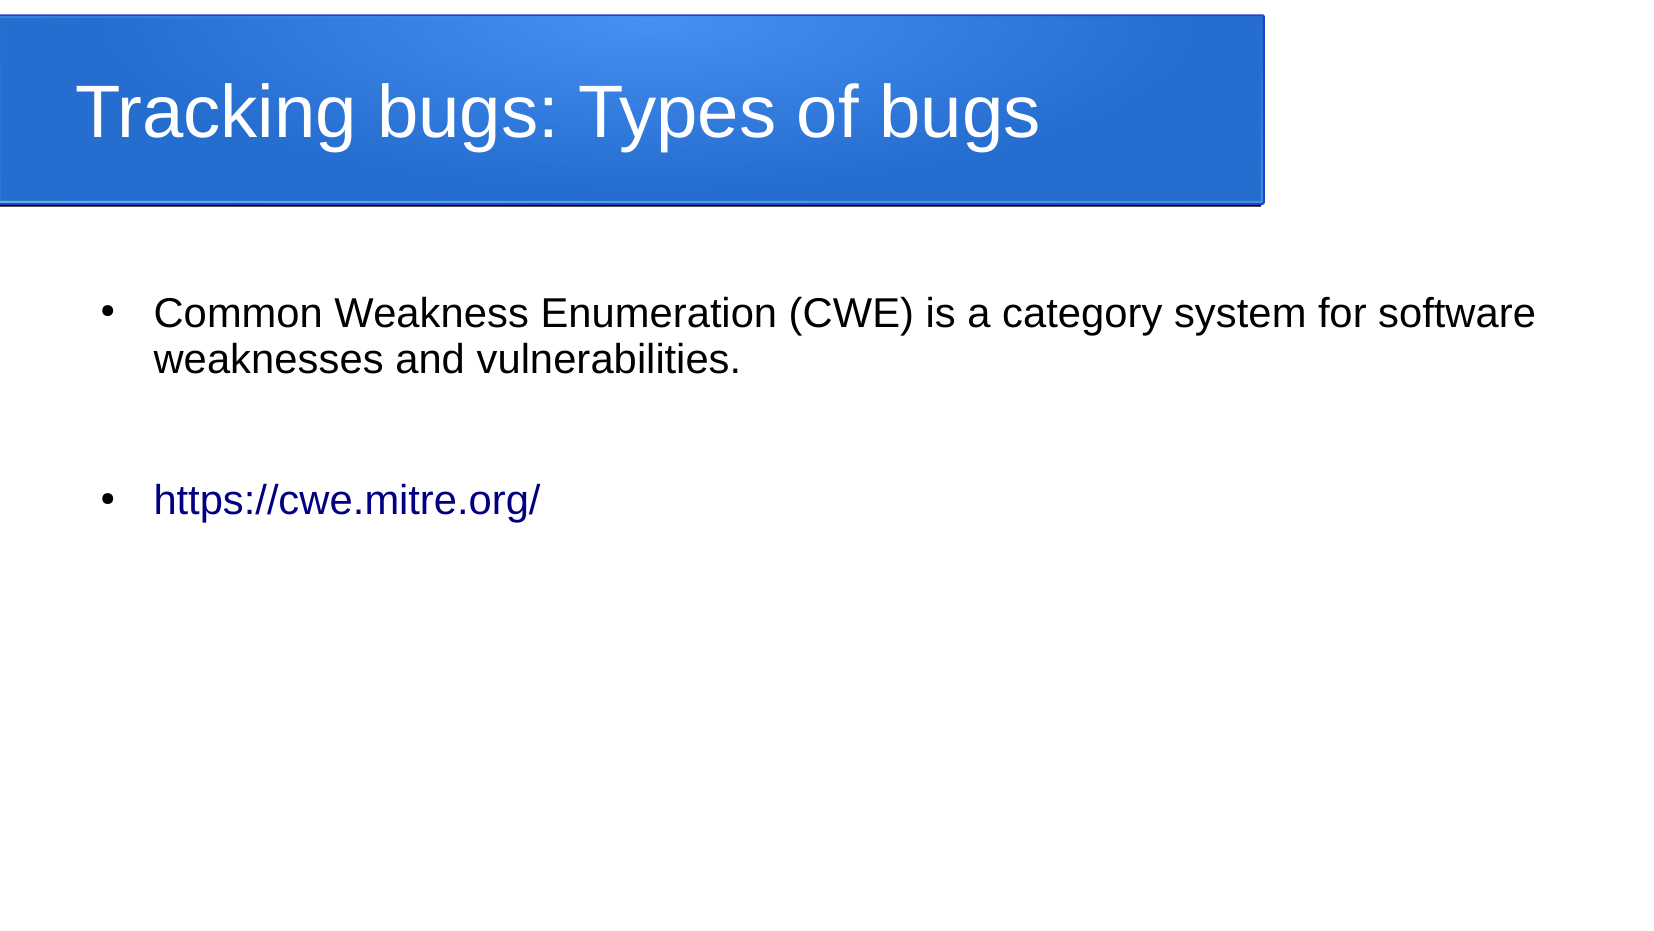

# Tracking bugs: Types of bugs
Common Weakness Enumeration (CWE) is a category system for software weaknesses and vulnerabilities.
https://cwe.mitre.org/